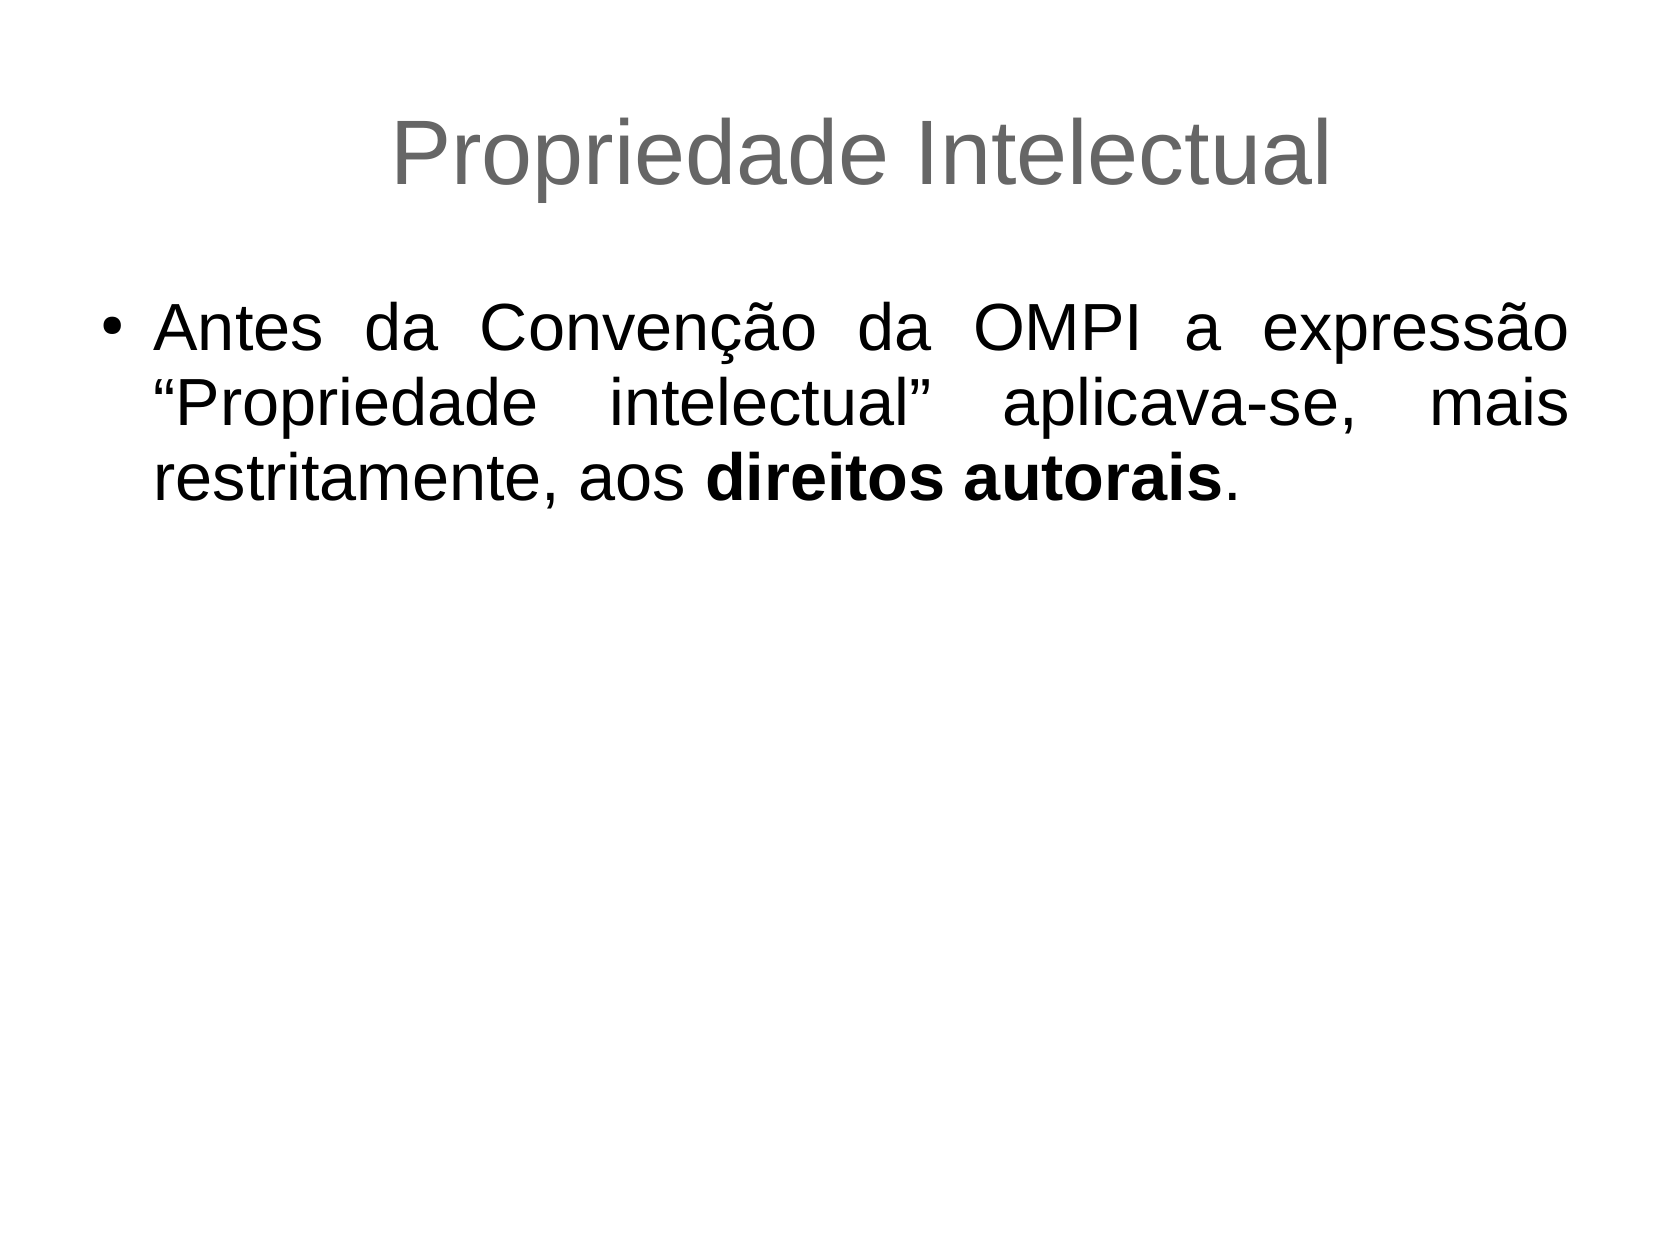

# Propriedade Intelectual
Antes da Convenção da OMPI a expressão “Propriedade intelectual” aplicava-se, mais restritamente, aos direitos autorais.